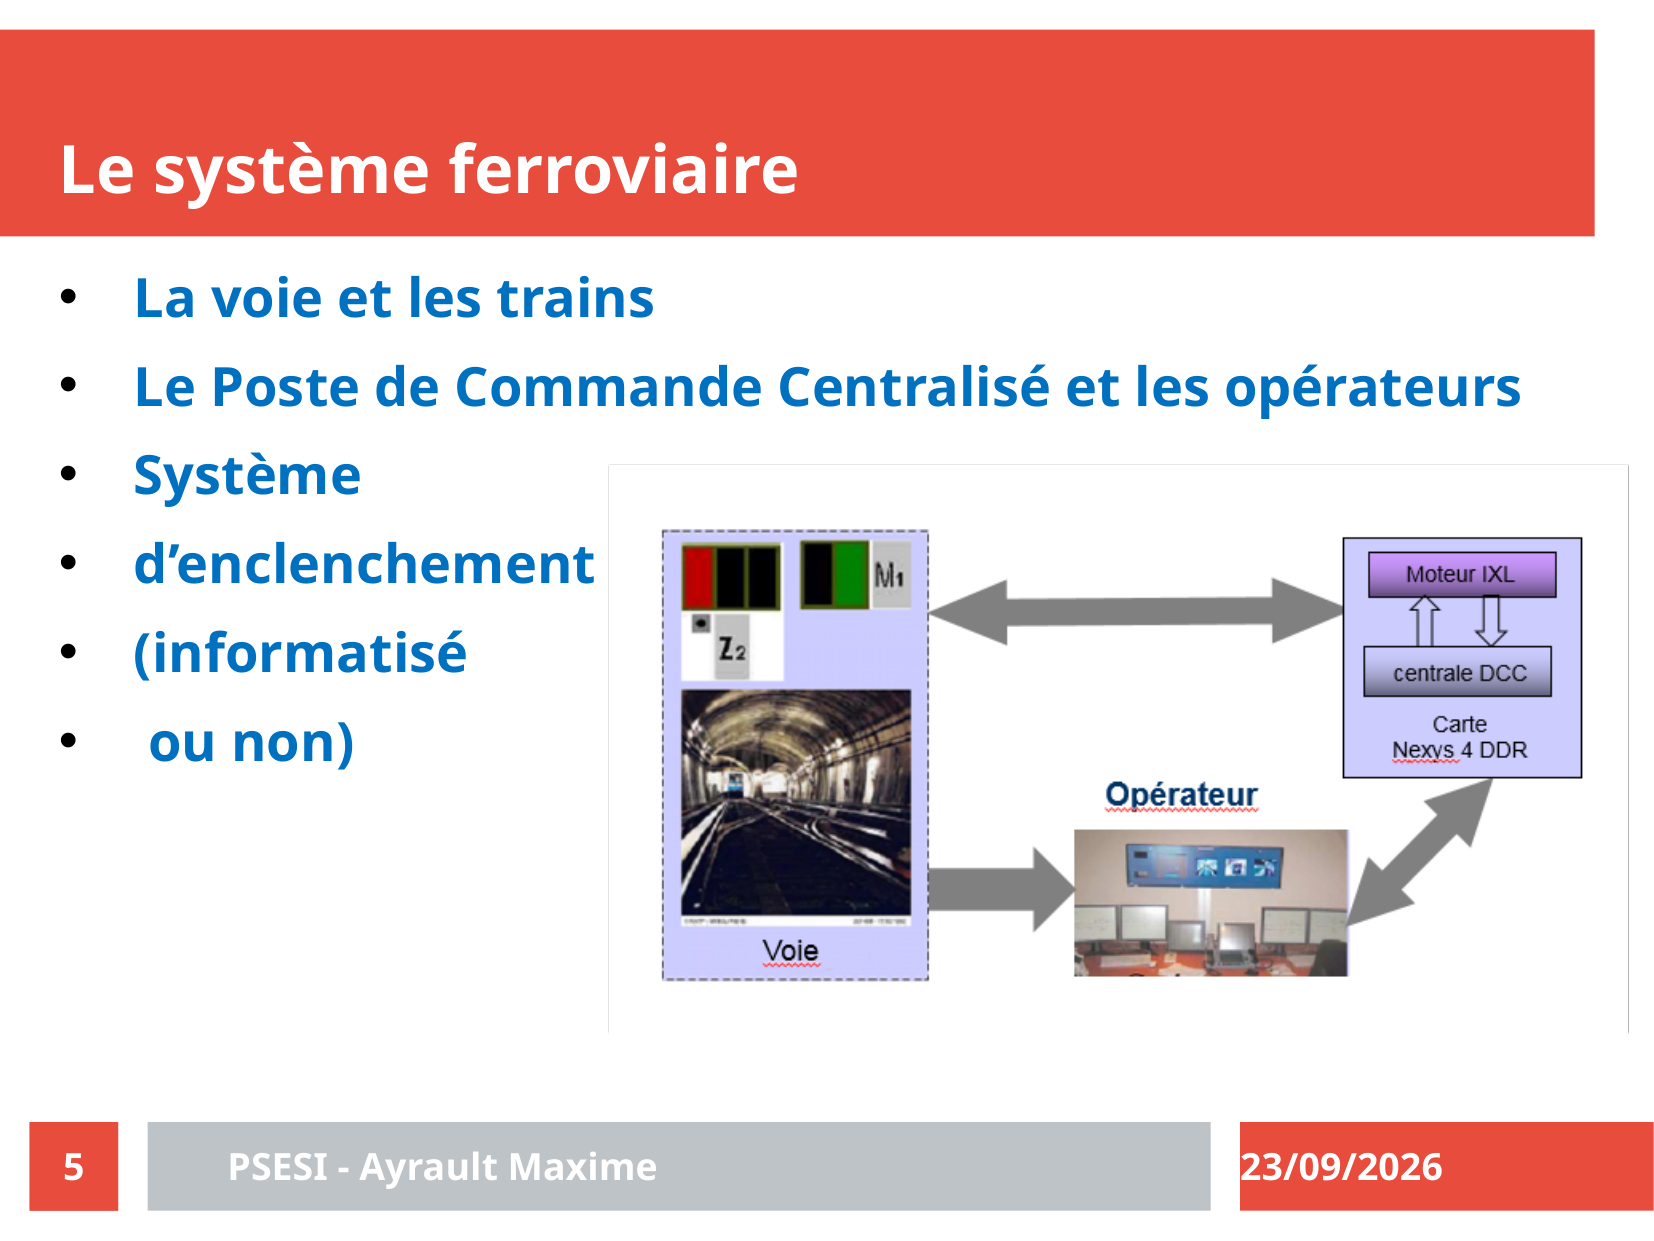

# Le système ferroviaire
La voie et les trains
Le Poste de Commande Centralisé et les opérateurs
Système
d’enclenchement
(informatisé
 ou non)
PSESI - Ayrault Maxime